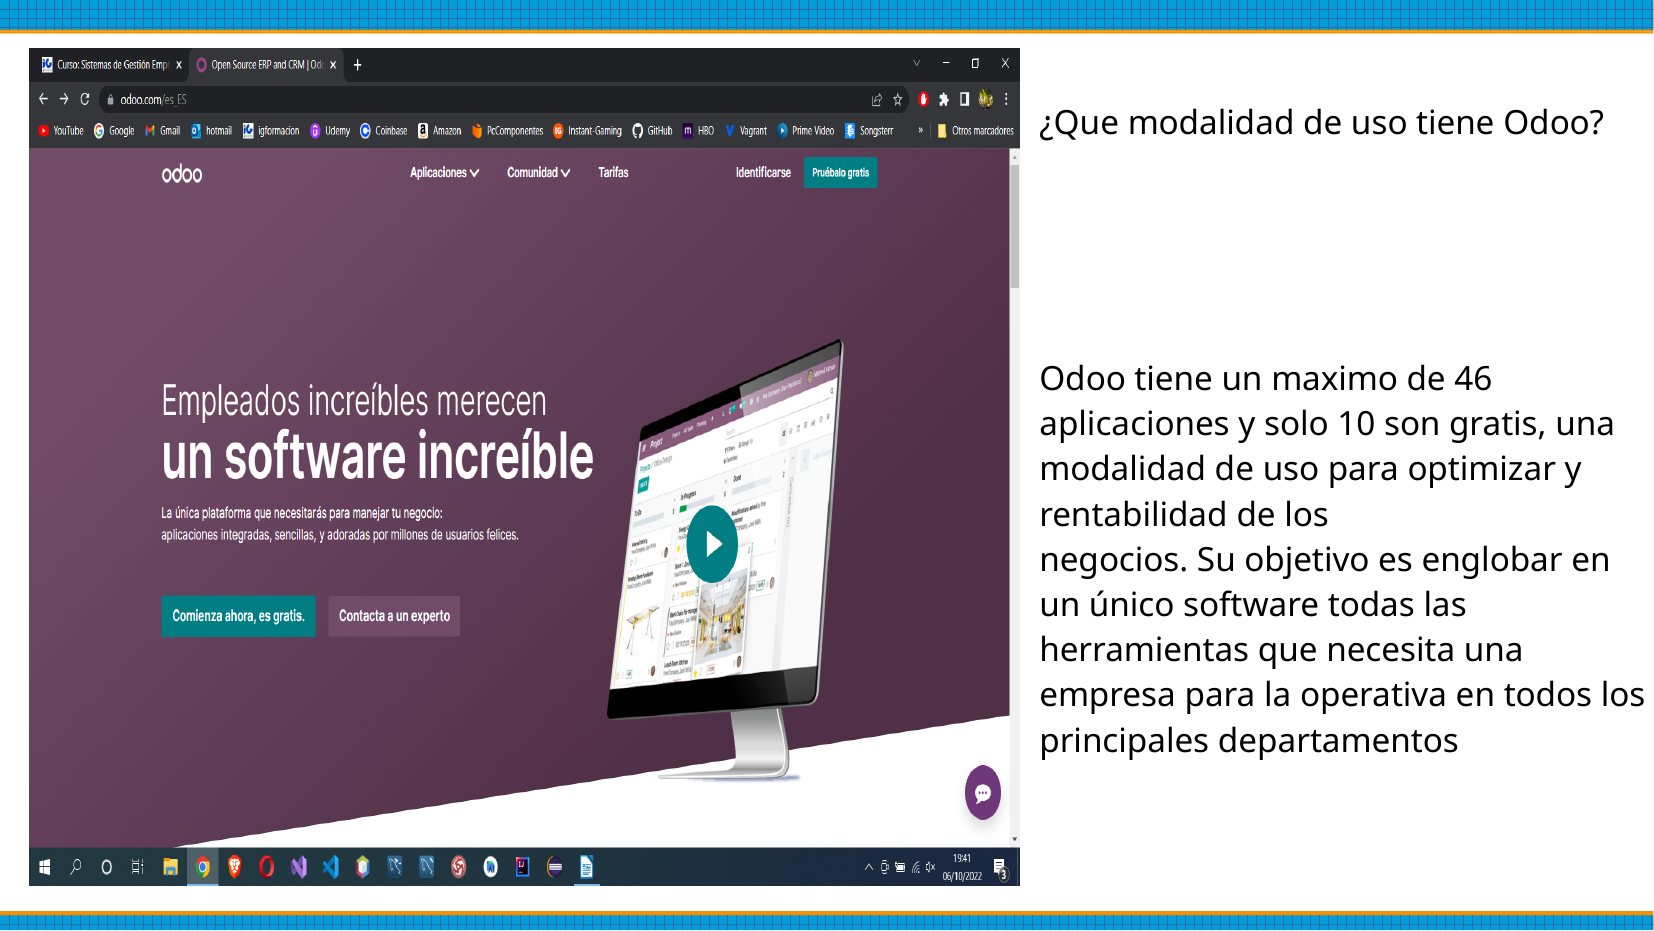

¿Que modalidad de uso tiene Odoo?
Odoo tiene un maximo de 46 aplicaciones y solo 10 son gratis, una modalidad de uso para optimizar y rentabilidad de los
negocios. Su objetivo es englobar en un único software todas las herramientas que necesita una
empresa para la operativa en todos los principales departamentos